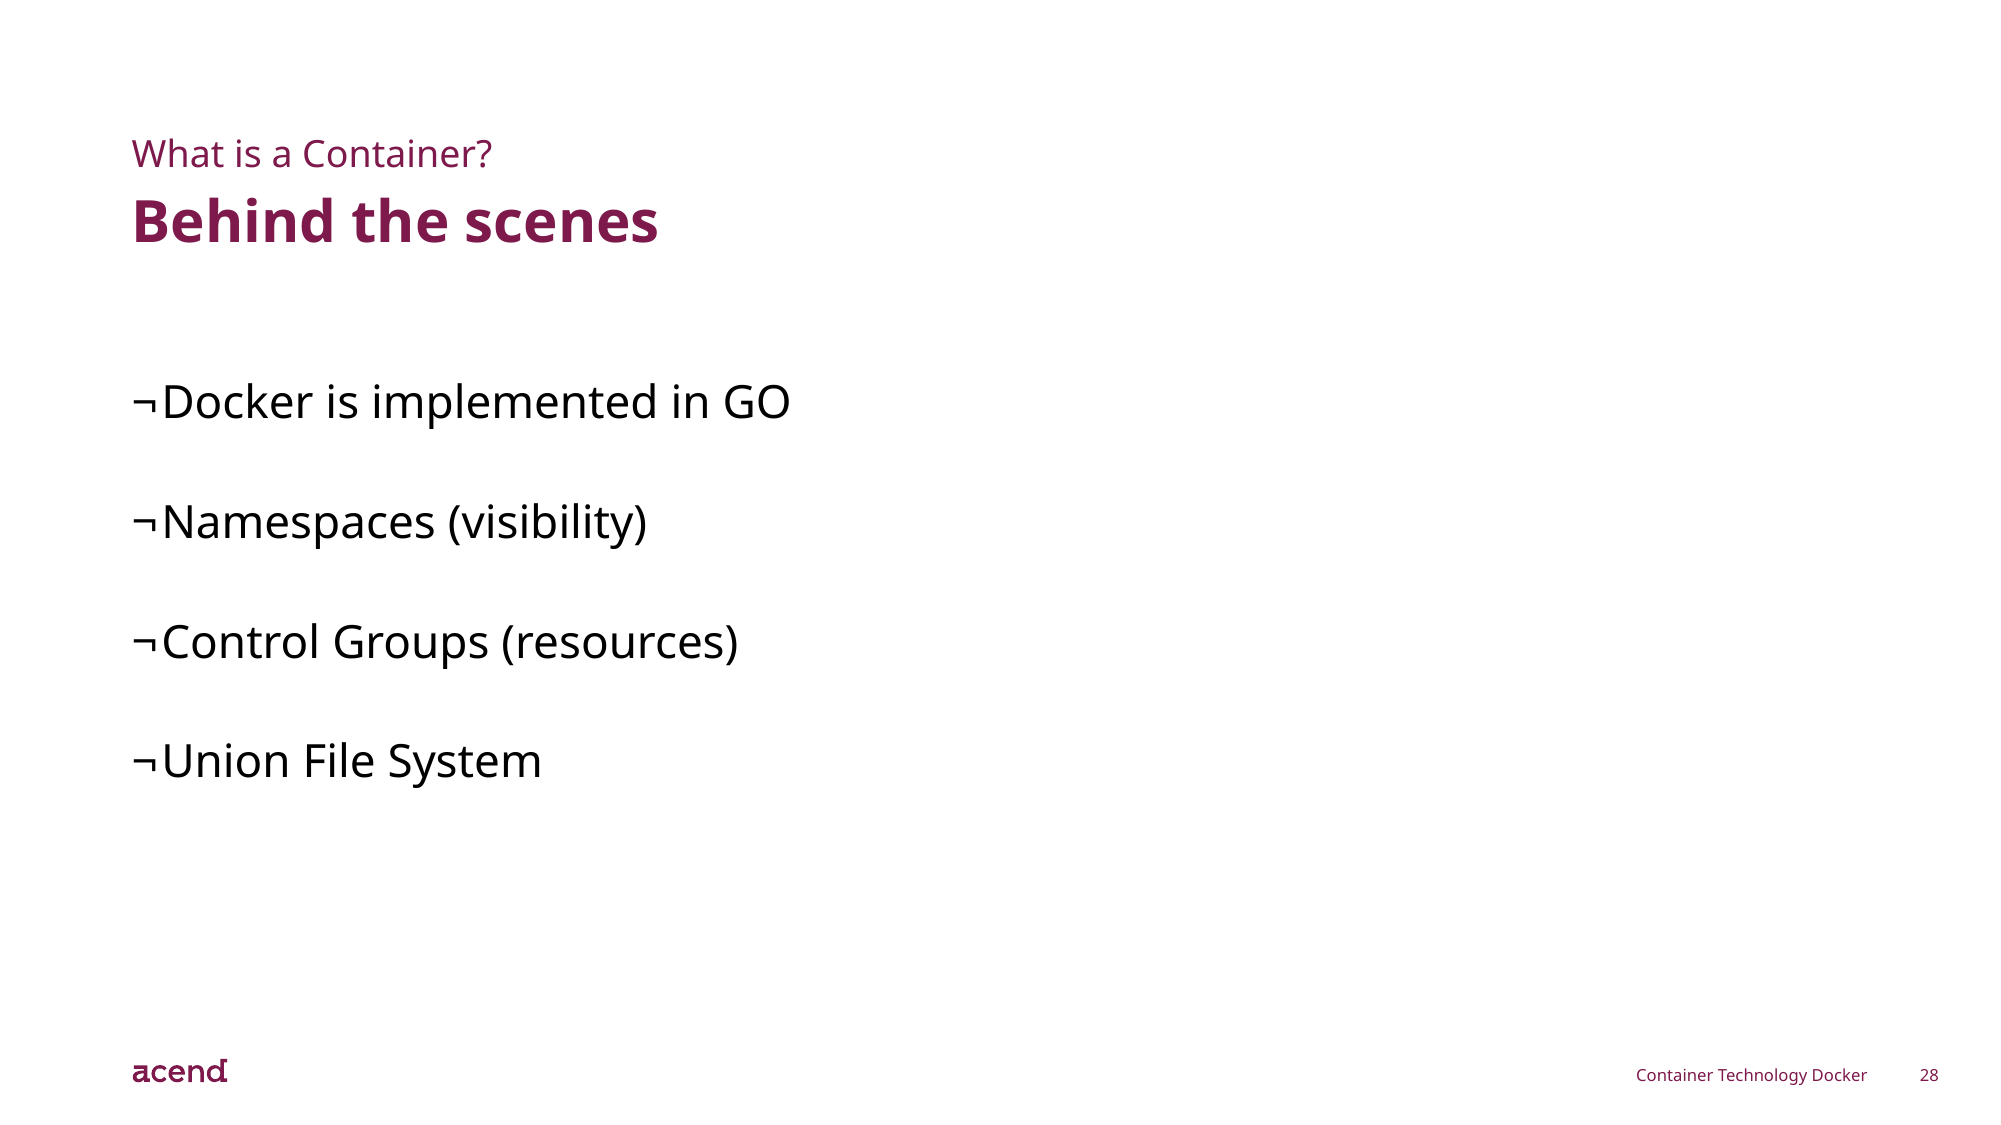

What is a Container?
Behind the scenes
# Docker is implemented in GO
Namespaces (visibility)
Control Groups (resources)
Union File System
Container Technology Docker
28